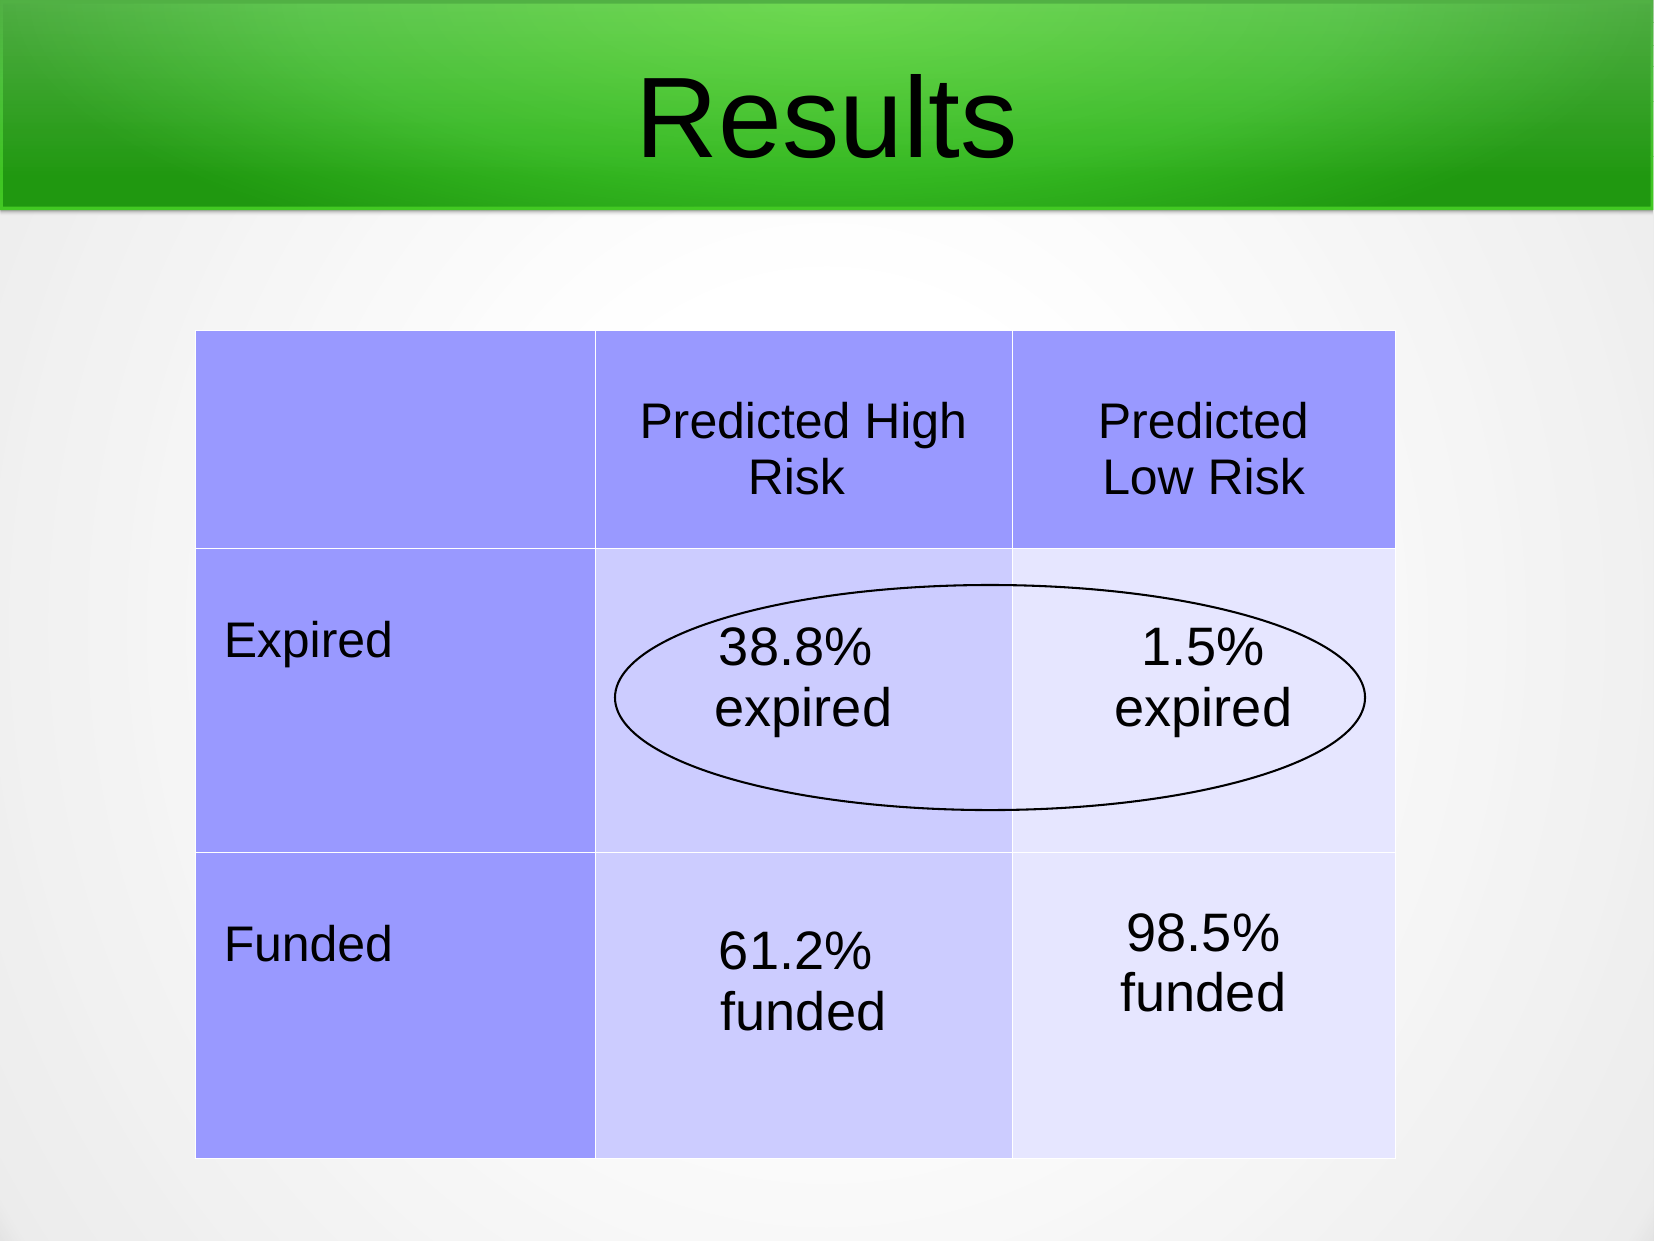

# Results
| | Predicted High Risk | Predicted Low Risk |
| --- | --- | --- |
| Expired | 38.8% expired | 1.5% expired |
| Funded | 61.2% funded | 98.5% funded |